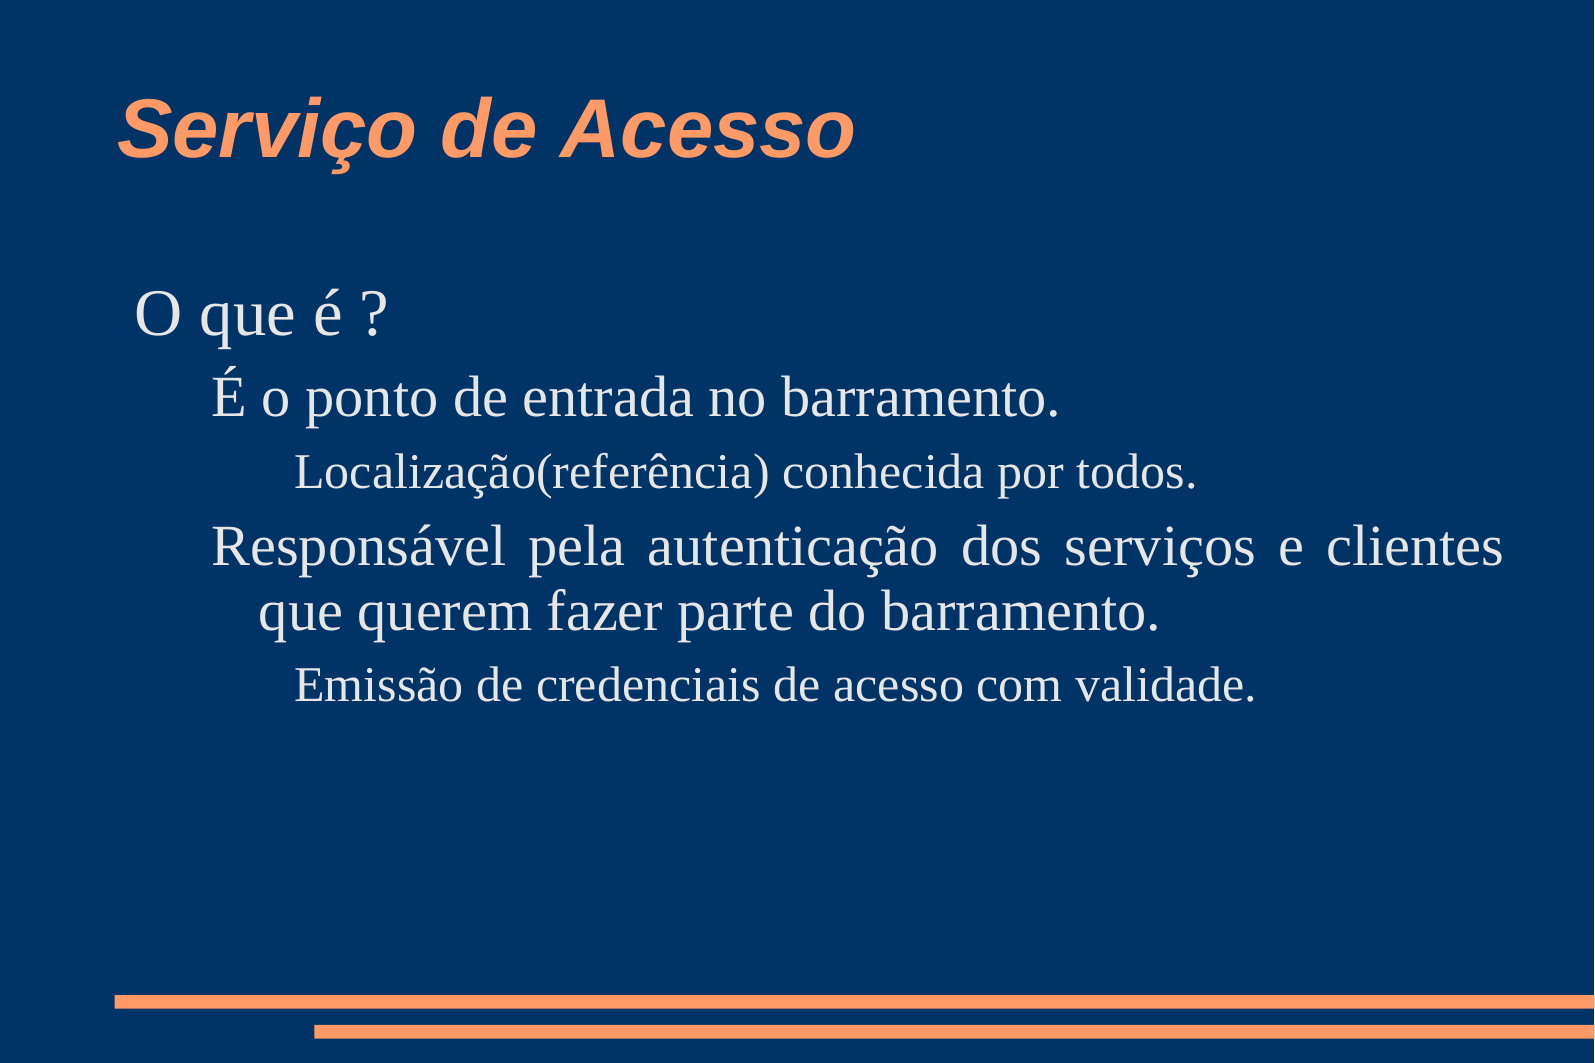

# Serviço de Acesso
O que é ?
É o ponto de entrada no barramento.
Localização(referência) conhecida por todos.
Responsável pela autenticação dos serviços e clientes que querem fazer parte do barramento.
Emissão de credenciais de acesso com validade.